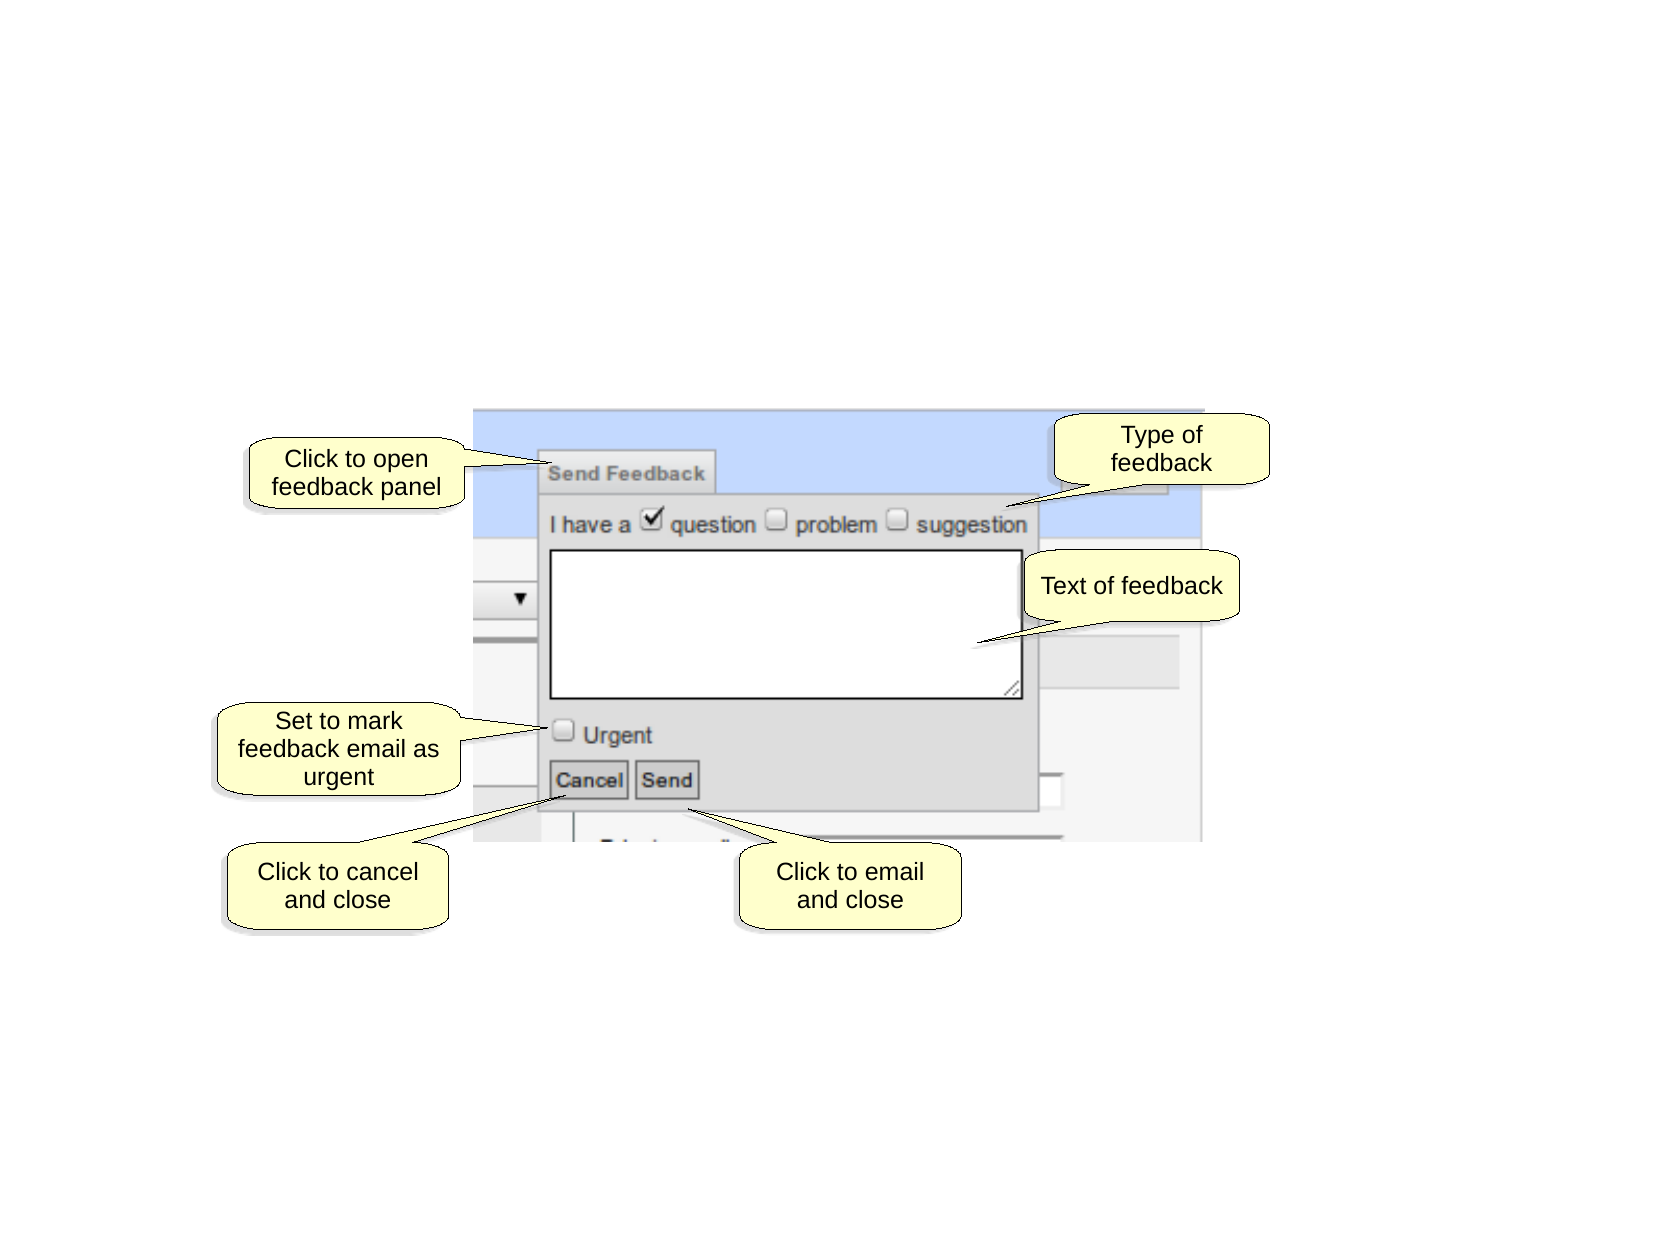

Type of feedback
Click to open feedback panel
Text of feedback
Set to mark feedback email as urgent
Click to cancel and close
Click to email and close